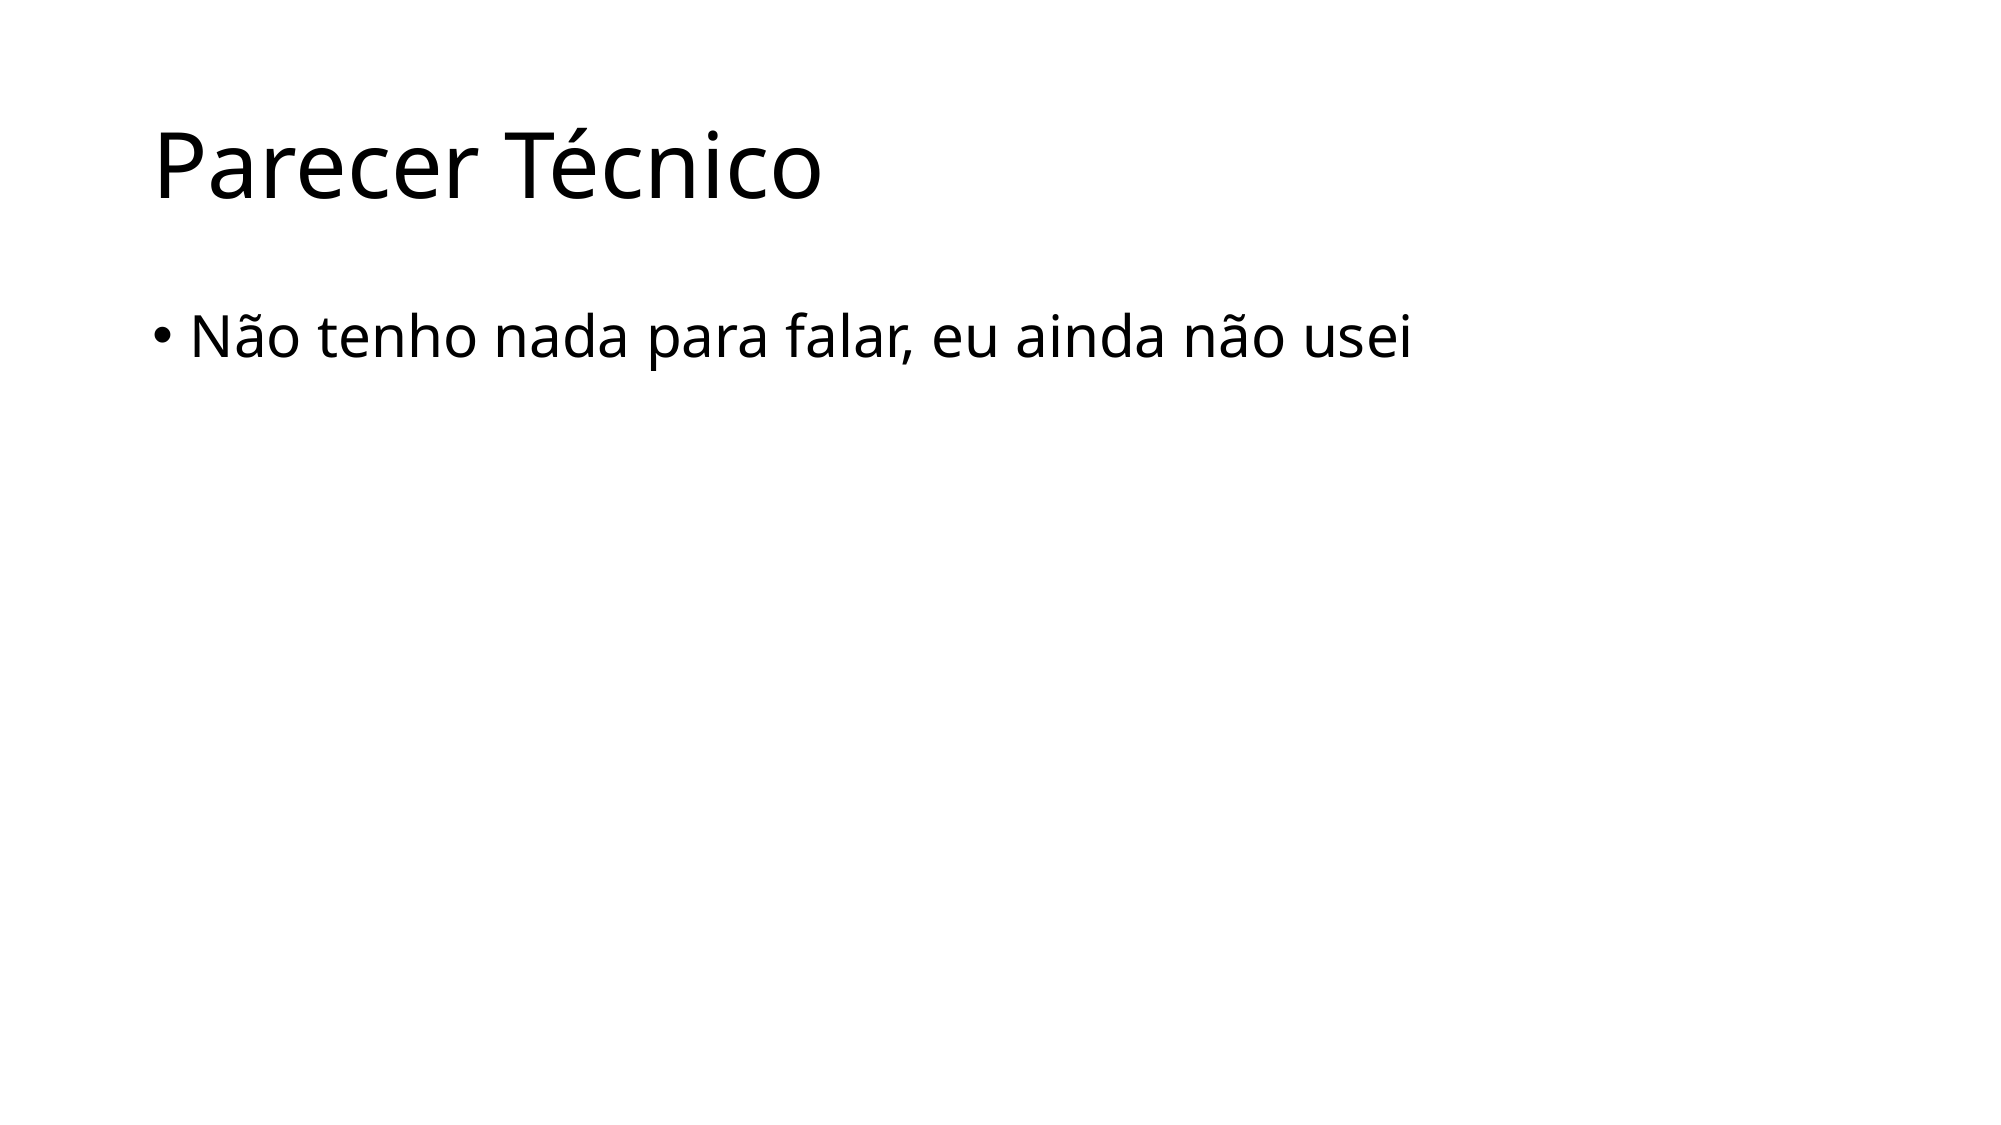

# Parecer Técnico
Não tenho nada para falar, eu ainda não usei